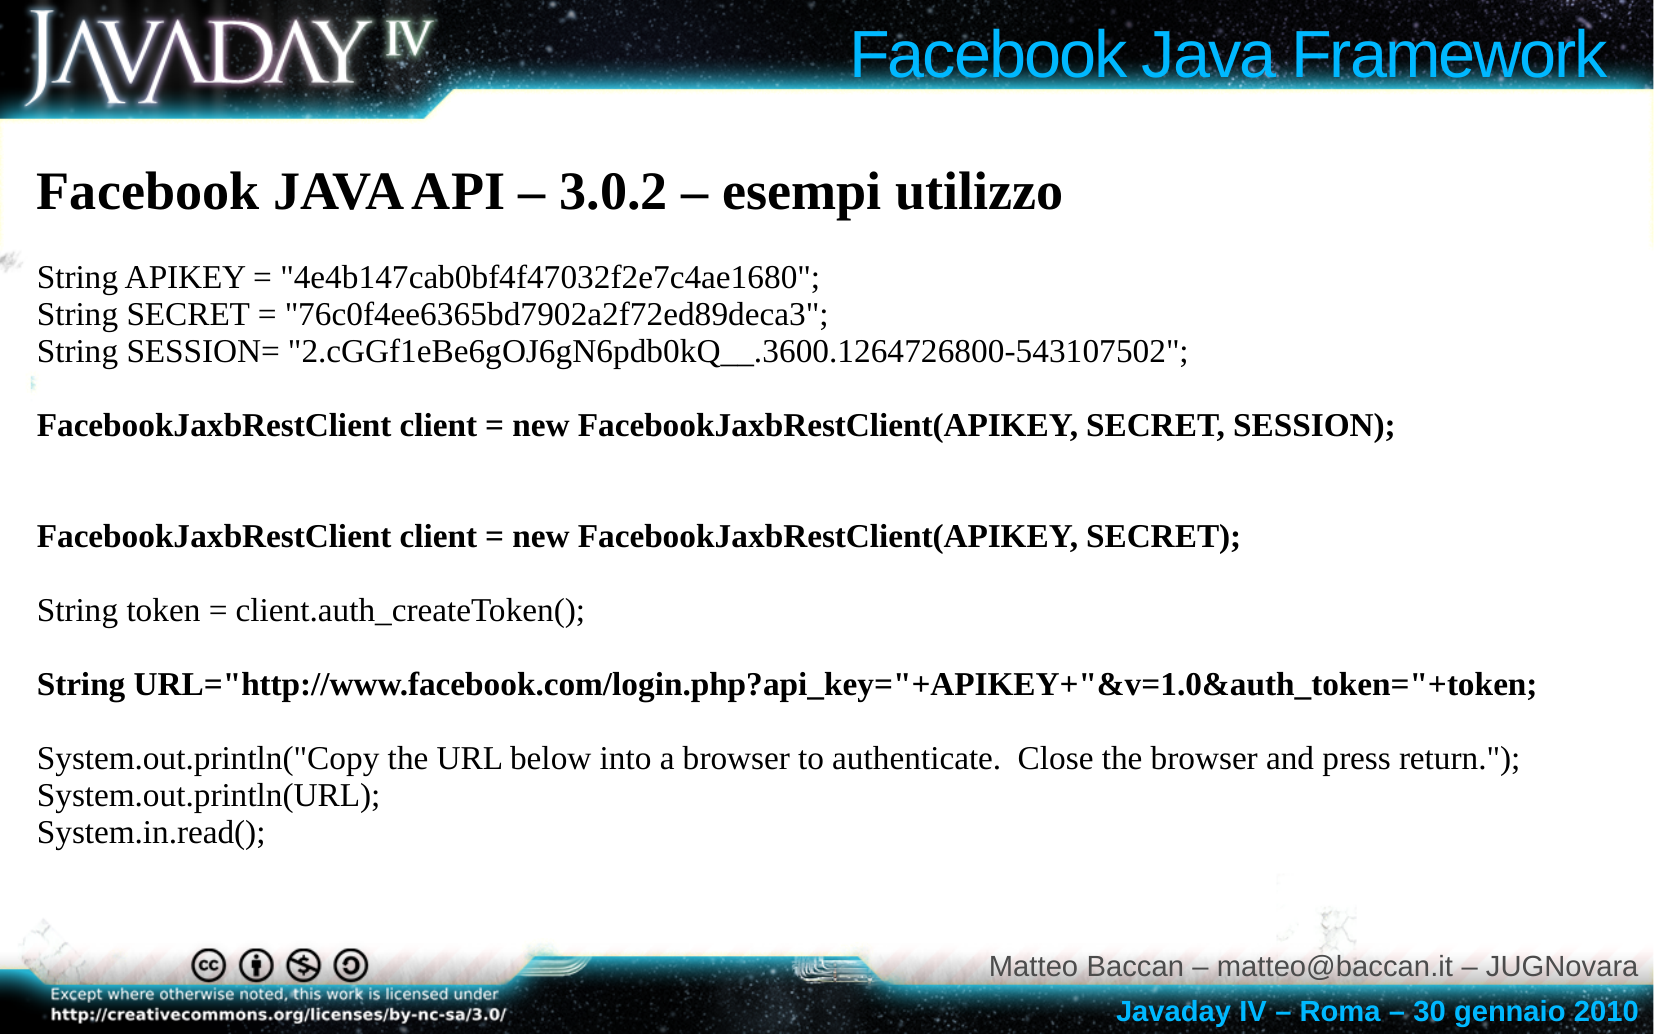

# Facebook Java Framework
Facebook JAVA API – 3.0.2 – esempi utilizzo
String APIKEY = "4e4b147cab0bf4f47032f2e7c4ae1680";
String SECRET = "76c0f4ee6365bd7902a2f72ed89deca3";
String SESSION= "2.cGGf1eBe6gOJ6gN6pdb0kQ__.3600.1264726800-543107502";
FacebookJaxbRestClient client = new FacebookJaxbRestClient(APIKEY, SECRET, SESSION);
FacebookJaxbRestClient client = new FacebookJaxbRestClient(APIKEY, SECRET);
String token = client.auth_createToken();
String URL="http://www.facebook.com/login.php?api_key="+APIKEY+"&v=1.0&auth_token="+token;
System.out.println("Copy the URL below into a browser to authenticate. Close the browser and press return.");
System.out.println(URL);
System.in.read();